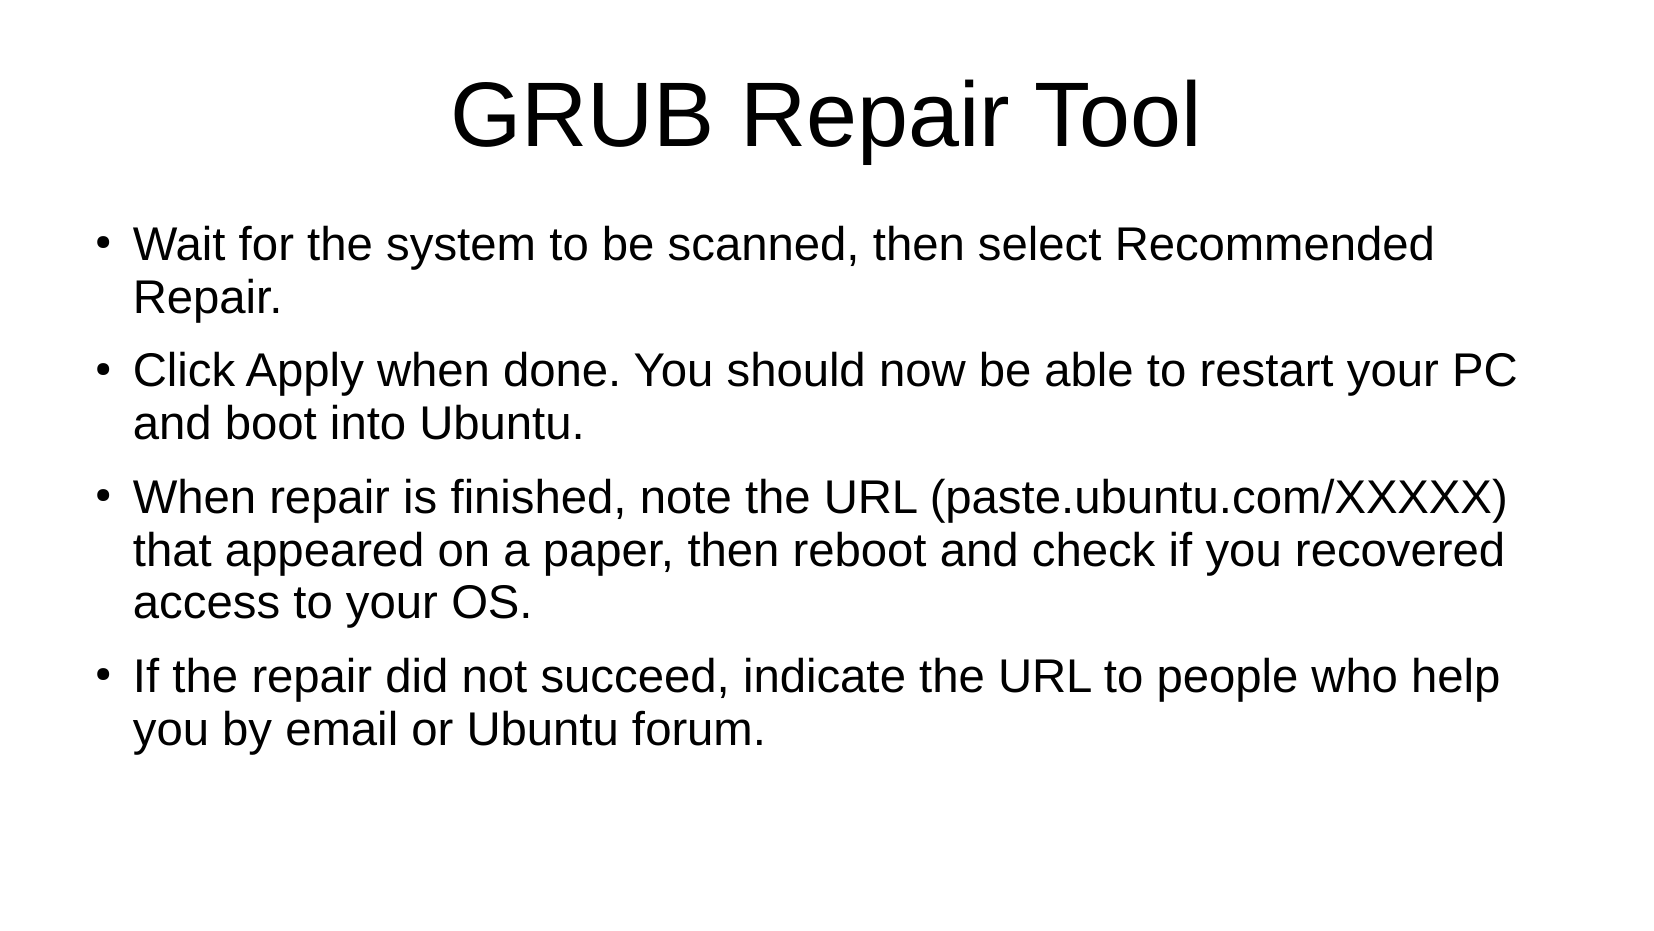

# GRUB Repair Tool
Wait for the system to be scanned, then select Recommended Repair.
Click Apply when done. You should now be able to restart your PC and boot into Ubuntu.
When repair is finished, note the URL (paste.ubuntu.com/XXXXX) that appeared on a paper, then reboot and check if you recovered access to your OS.
If the repair did not succeed, indicate the URL to people who help you by email or Ubuntu forum.